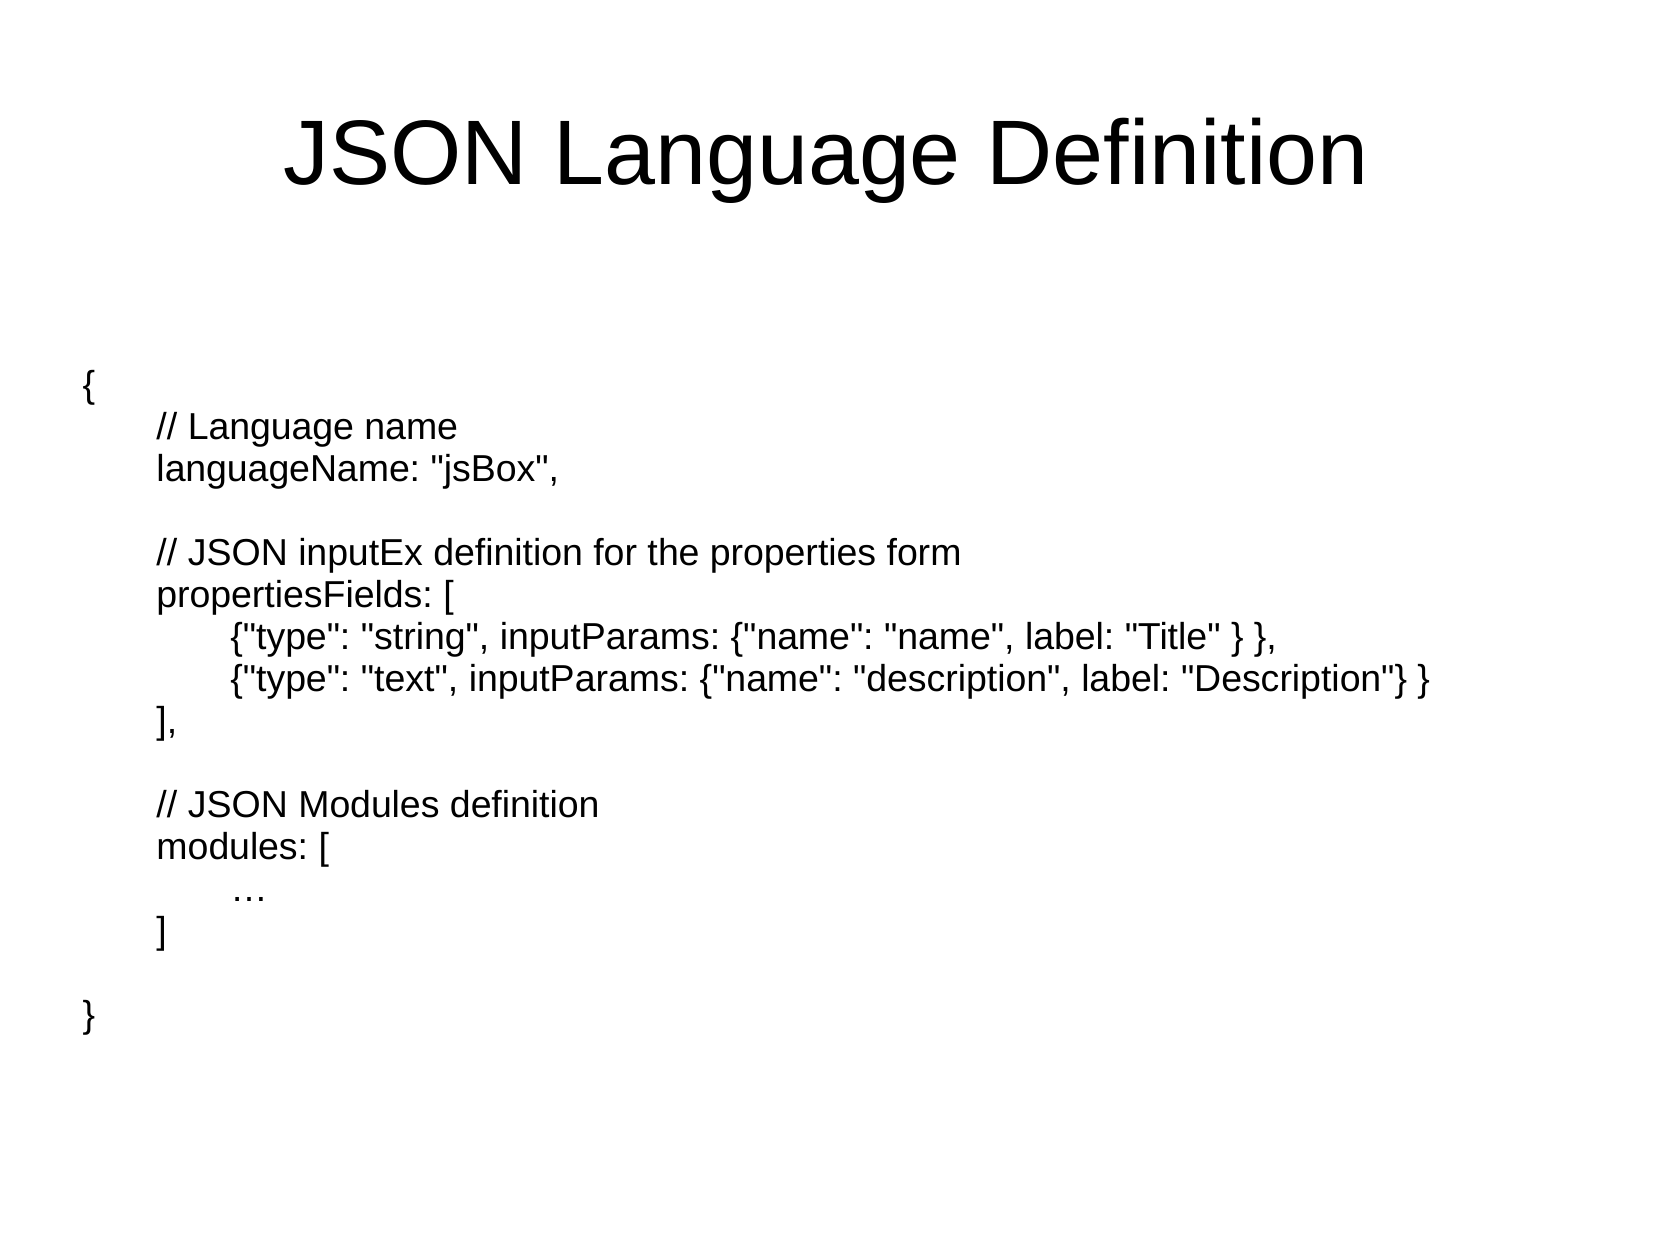

# JSON Language Definition
{
	// Language name
	languageName: "jsBox",
	// JSON inputEx definition for the properties form
 	propertiesFields: [
 		{"type": "string", inputParams: {"name": "name", label: "Title" } },
 		{"type": "text", inputParams: {"name": "description", label: "Description"} }
 	],
	// JSON Modules definition
	modules: [
		…
	]
}